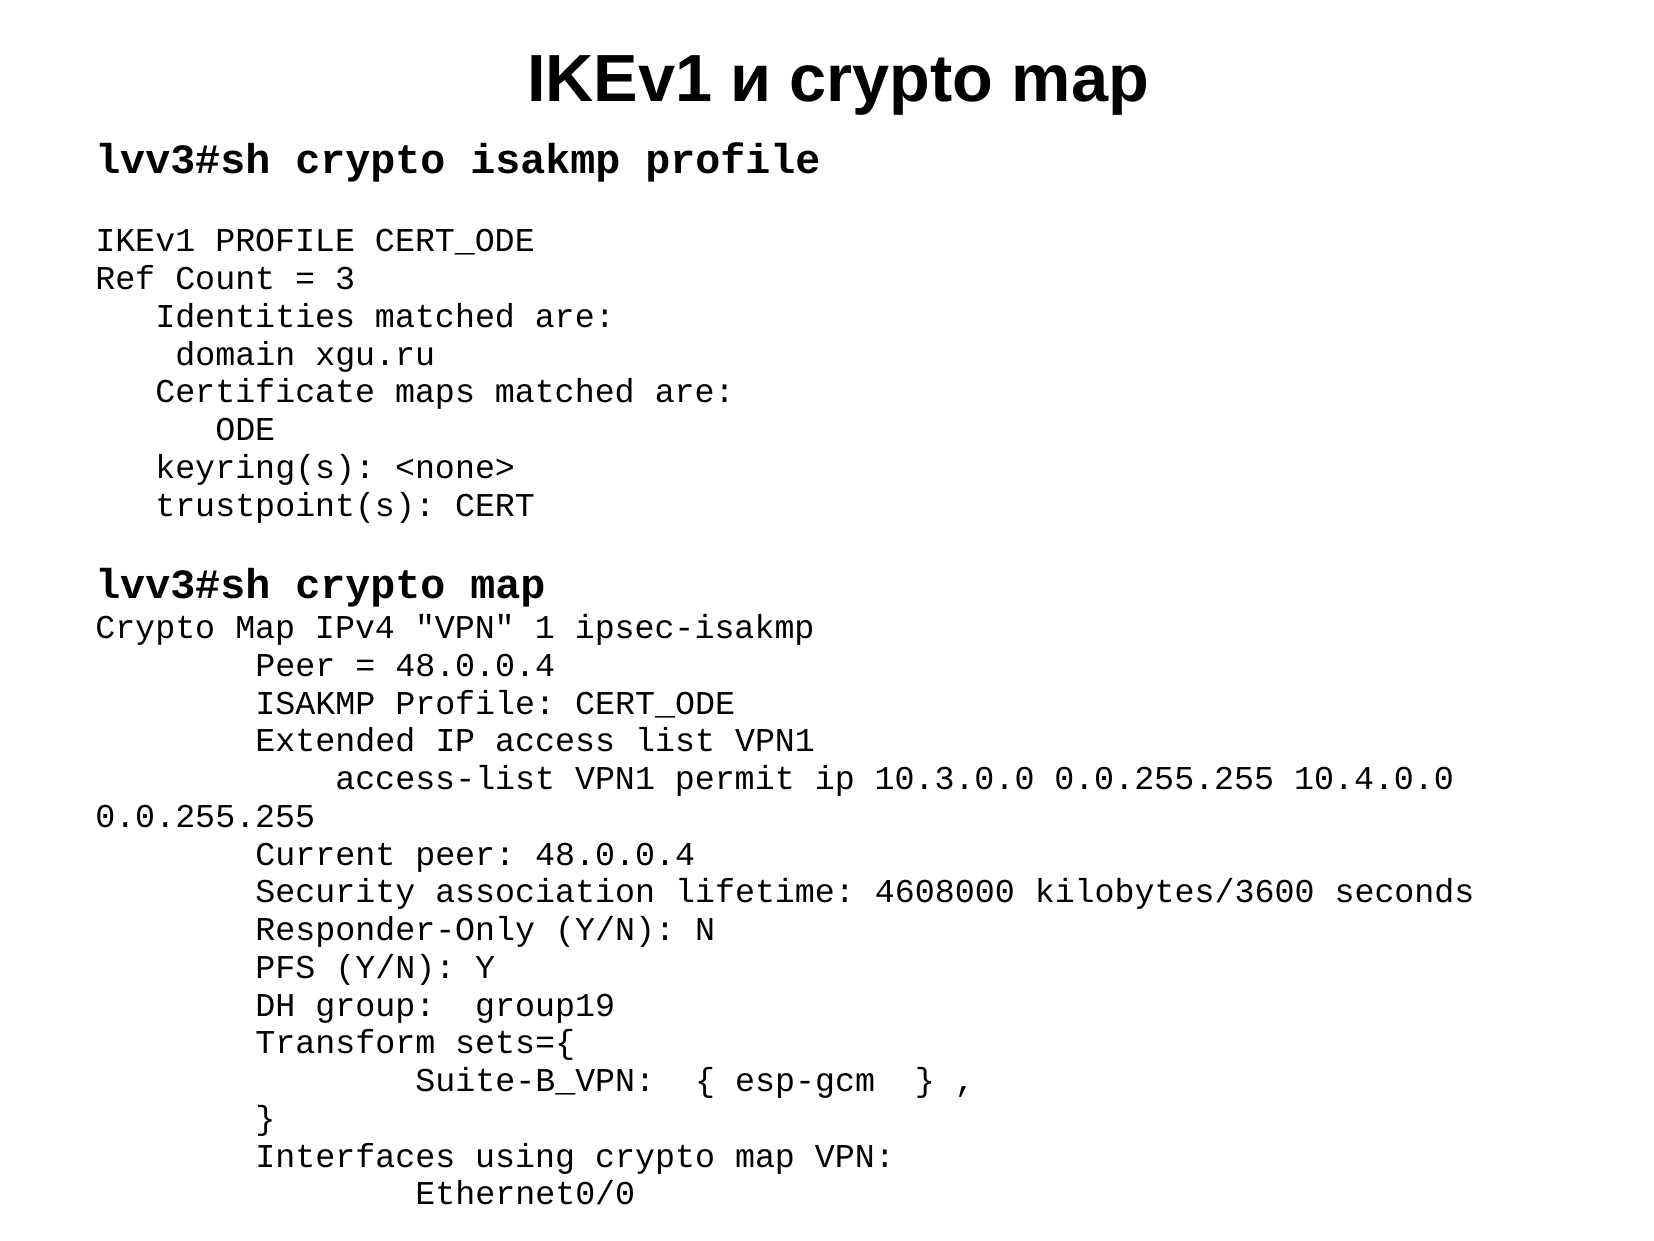

IKEv1 и crypto map
# lvv3#sh crypto isakmp profile
IKEv1 PROFILE CERT_ODE
Ref Count = 3
 Identities matched are:
 domain xgu.ru
 Certificate maps matched are:
 ODE
 keyring(s): <none>
 trustpoint(s): CERT
lvv3#sh crypto map
Crypto Map IPv4 "VPN" 1 ipsec-isakmp
 Peer = 48.0.0.4
 ISAKMP Profile: CERT_ODE
 Extended IP access list VPN1
 access-list VPN1 permit ip 10.3.0.0 0.0.255.255 10.4.0.0 0.0.255.255
 Current peer: 48.0.0.4
 Security association lifetime: 4608000 kilobytes/3600 seconds
 Responder-Only (Y/N): N
 PFS (Y/N): Y
 DH group: group19
 Transform sets={
 Suite-B_VPN: { esp-gcm } ,
 }
 Interfaces using crypto map VPN:
 Ethernet0/0